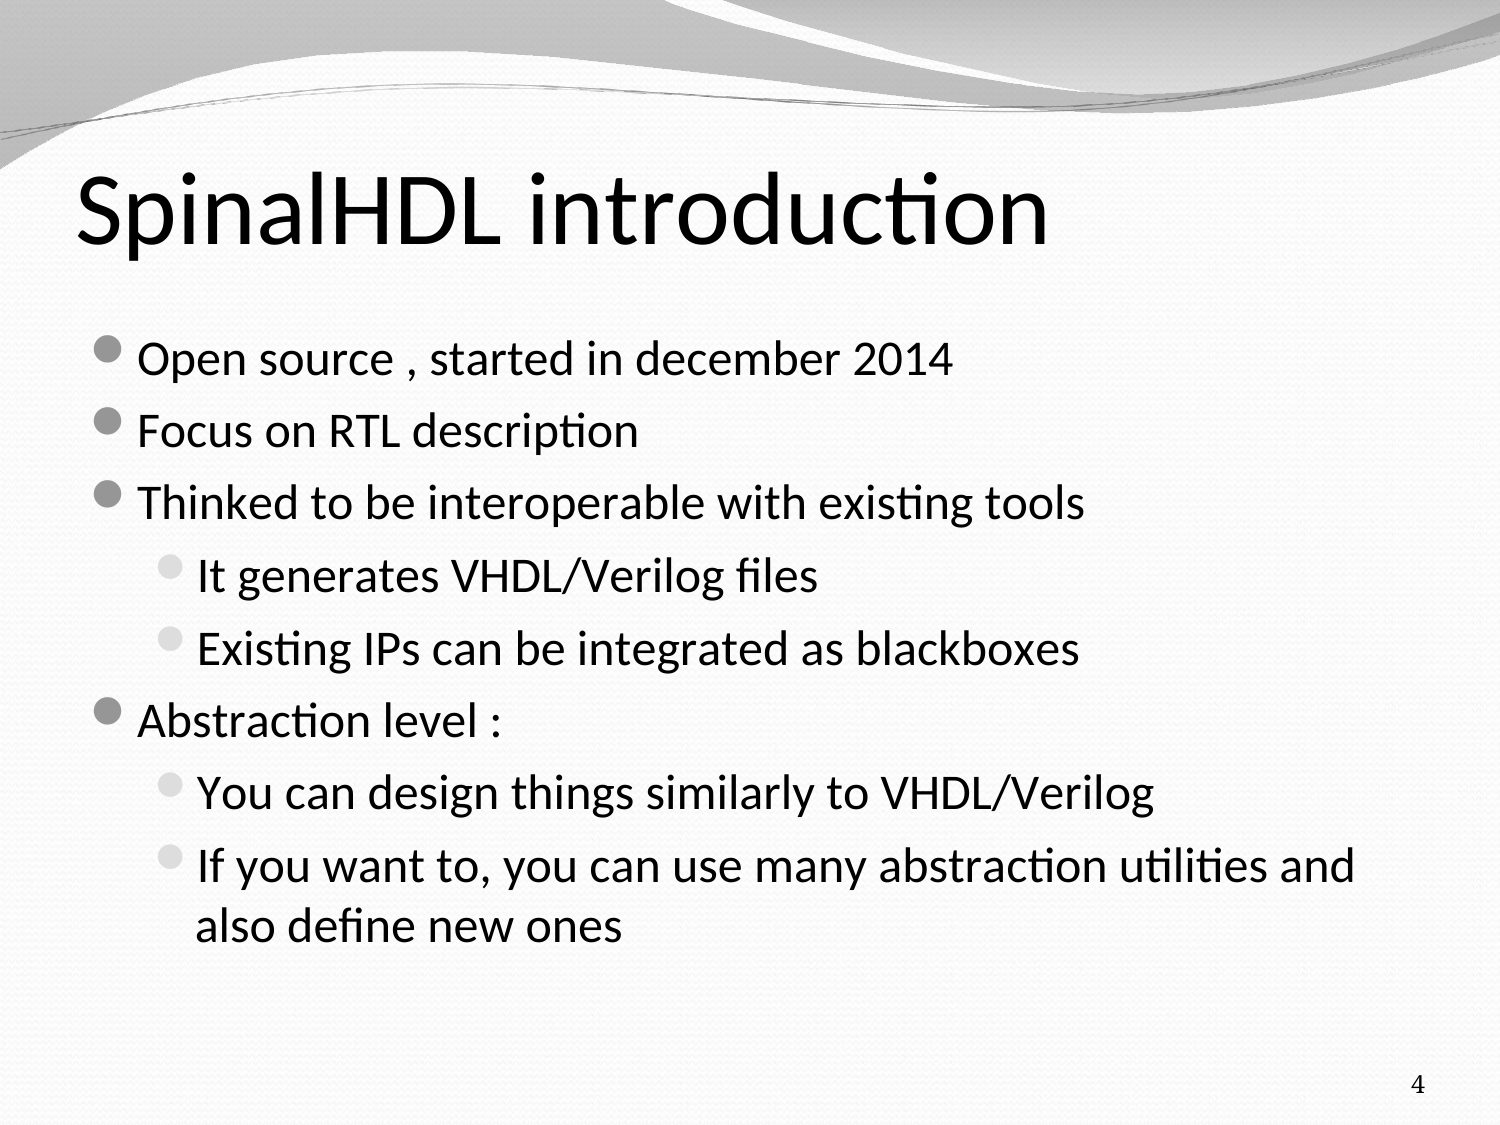

SpinalHDL introduction
# Open source , started in december 2014
Focus on RTL description
Thinked to be interoperable with existing tools
It generates VHDL/Verilog files
Existing IPs can be integrated as blackboxes
Abstraction level :
You can design things similarly to VHDL/Verilog
If you want to, you can use many abstraction utilities and also define new ones